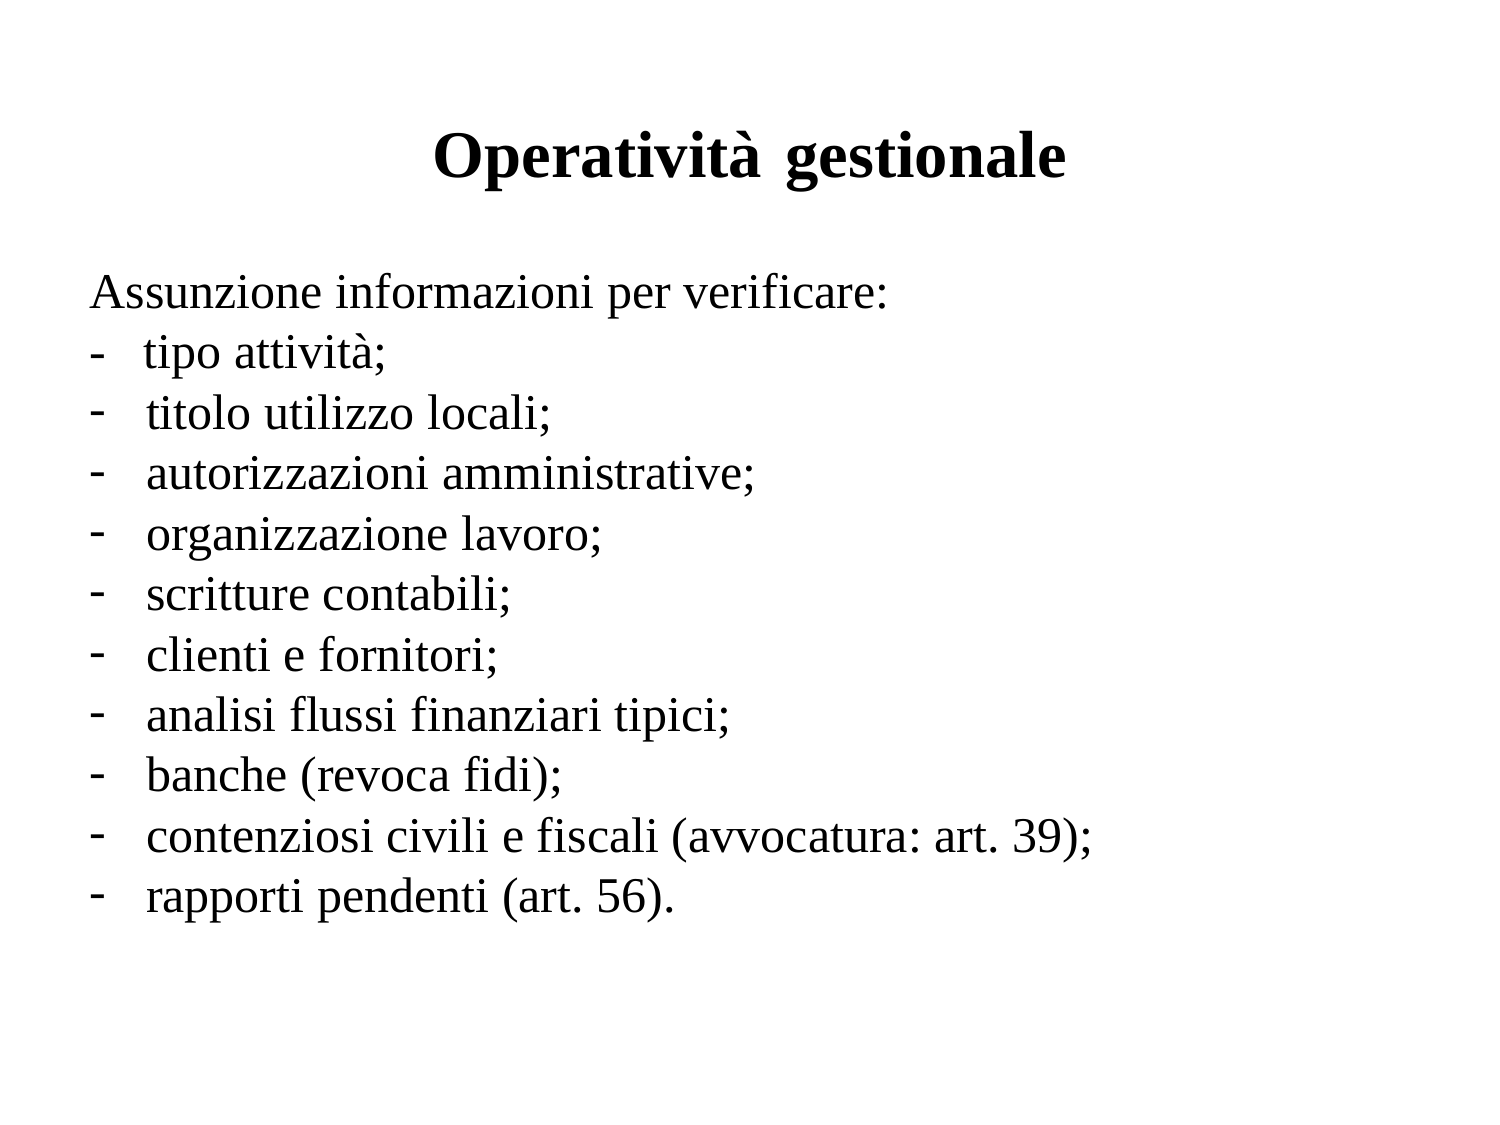

# Operatività gestionale
Assunzione informazioni per verificare:
- tipo attività;
titolo utilizzo locali;
autorizzazioni amministrative;
organizzazione lavoro;
scritture contabili;
clienti e fornitori;
analisi flussi finanziari tipici;
banche (revoca fidi);
contenziosi civili e fiscali (avvocatura: art. 39);
rapporti pendenti (art. 56).